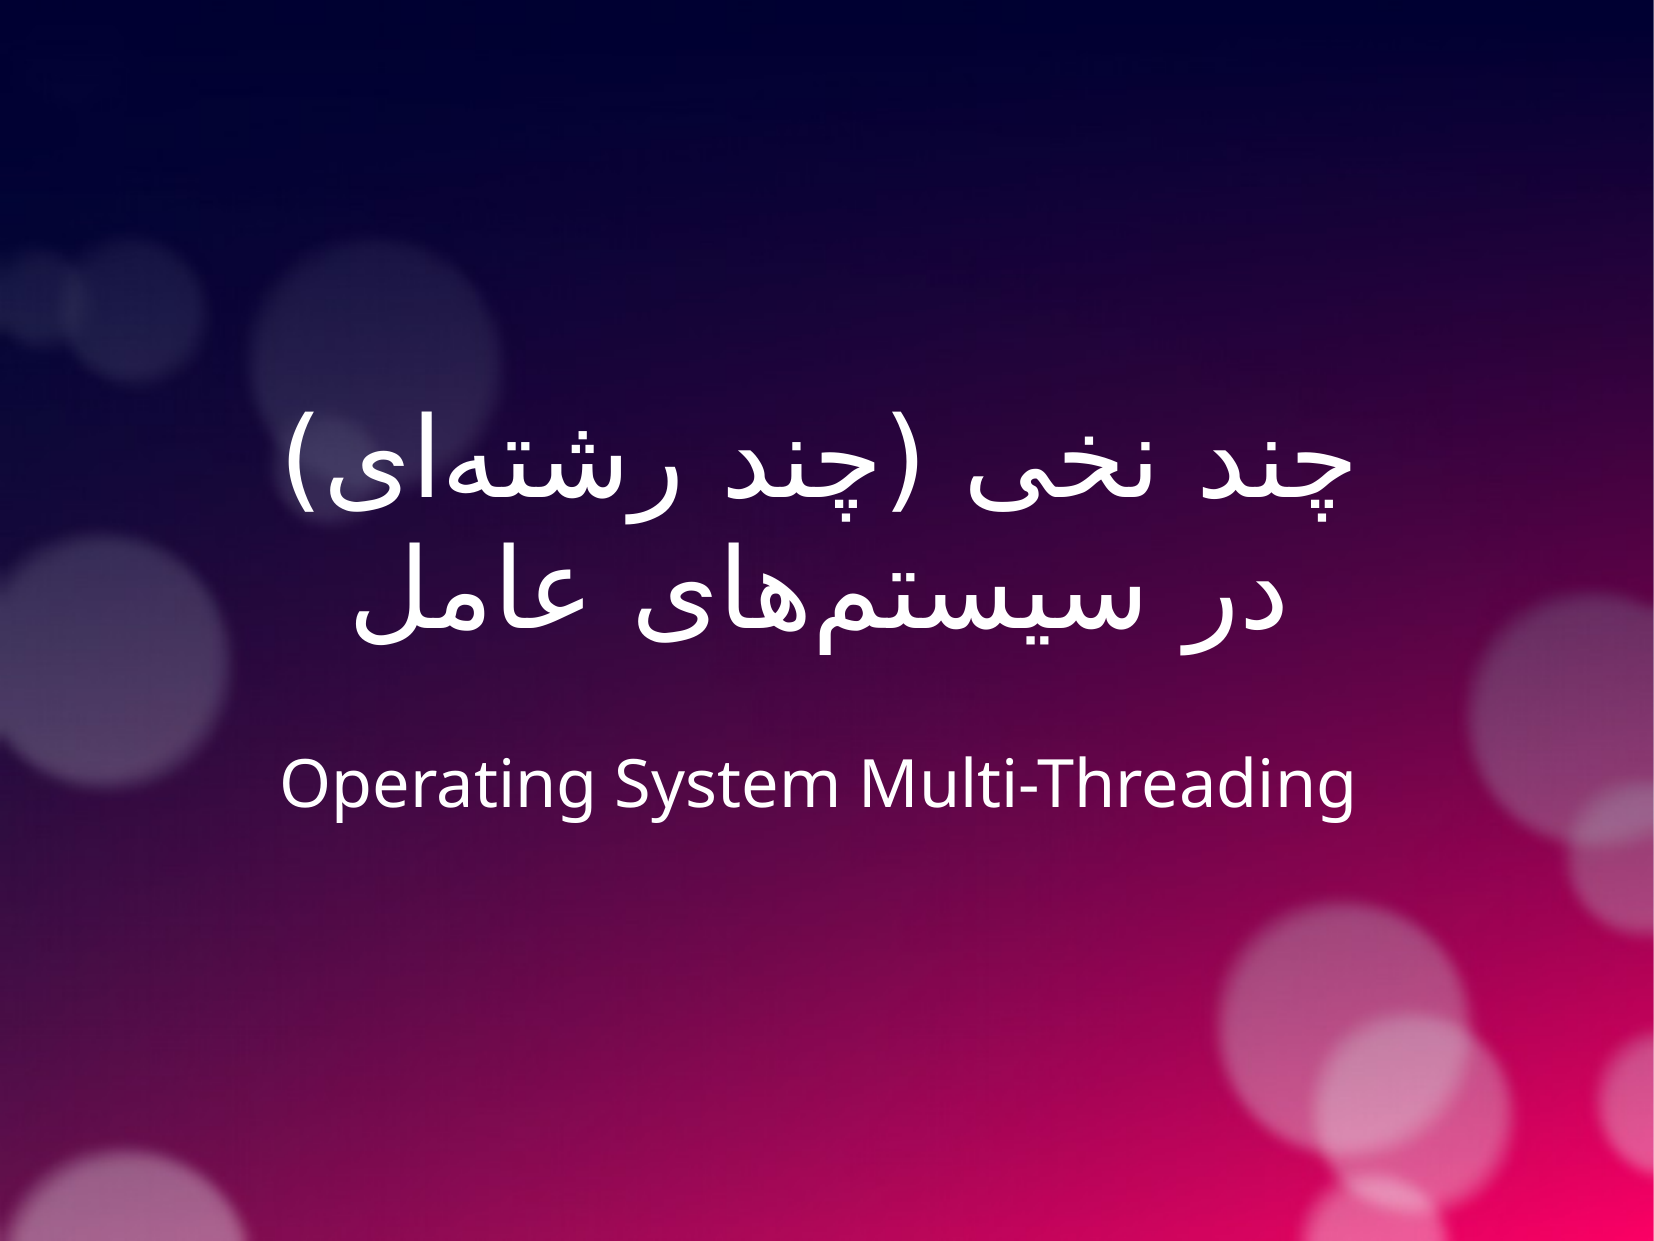

# چند نخی (چند رشته‌ای) در سیستم‌های عامل
Operating System Multi-Threading